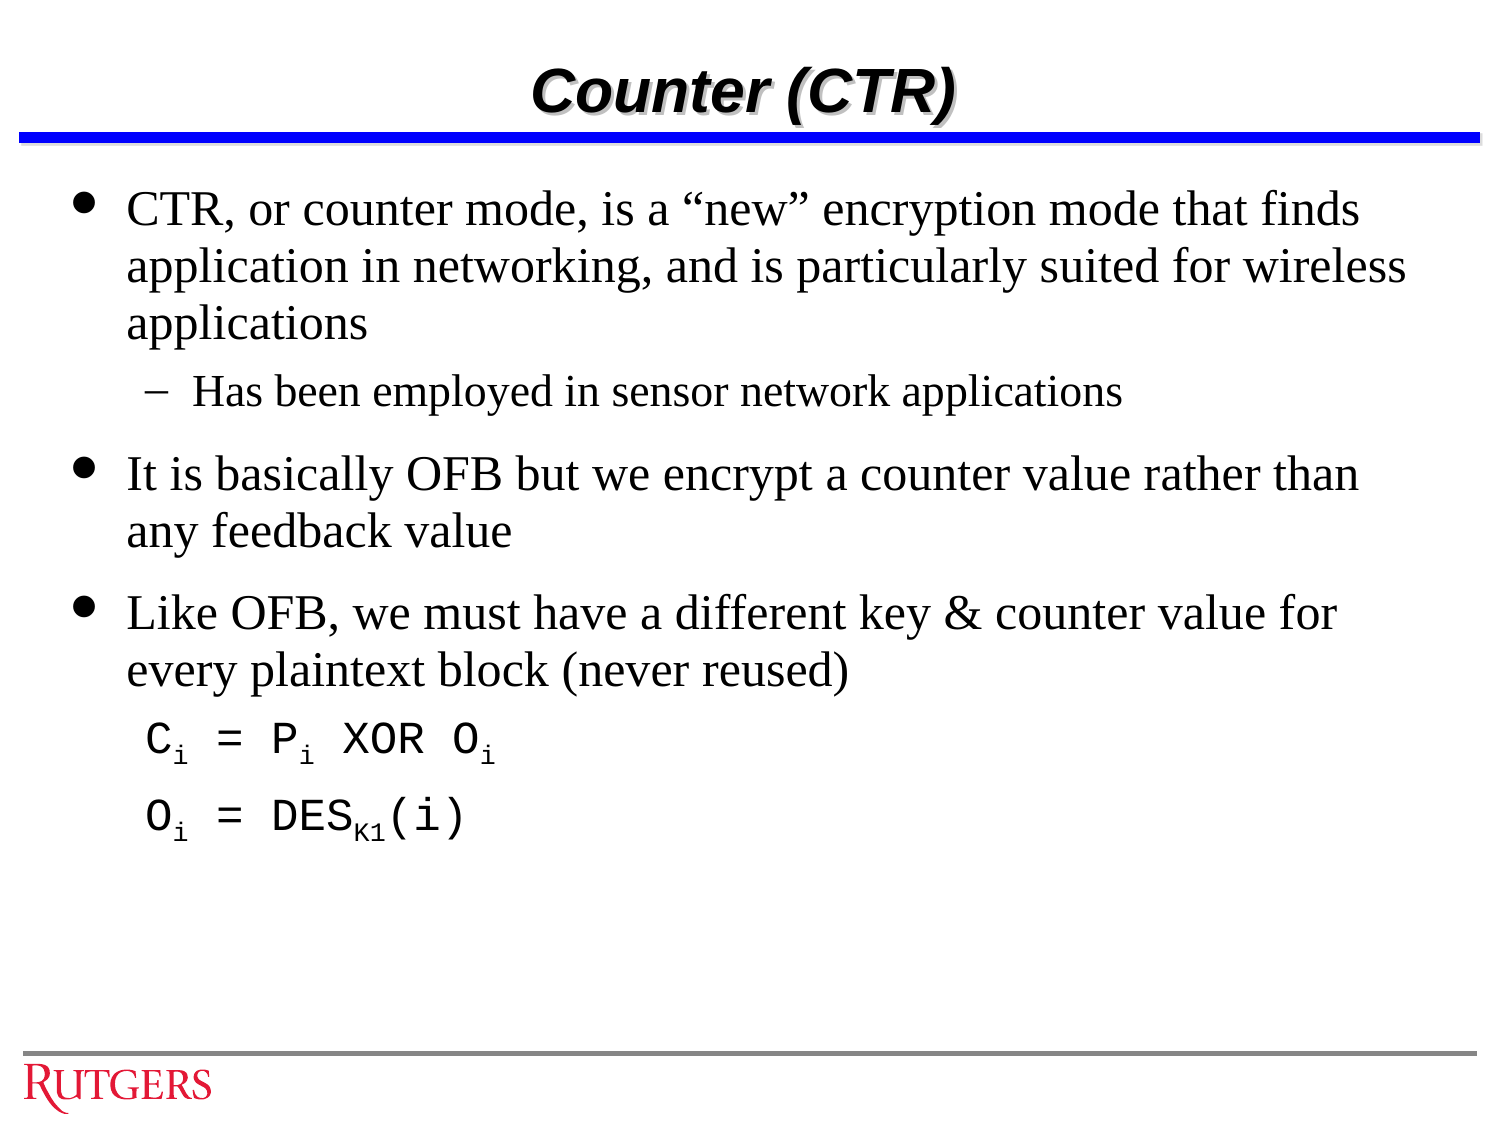

# Counter (CTR)
CTR, or counter mode, is a “new” encryption mode that finds application in networking, and is particularly suited for wireless applications
Has been employed in sensor network applications
It is basically OFB but we encrypt a counter value rather than any feedback value
Like OFB, we must have a different key & counter value for every plaintext block (never reused)
Ci = Pi XOR Oi
Oi = DESK1(i)